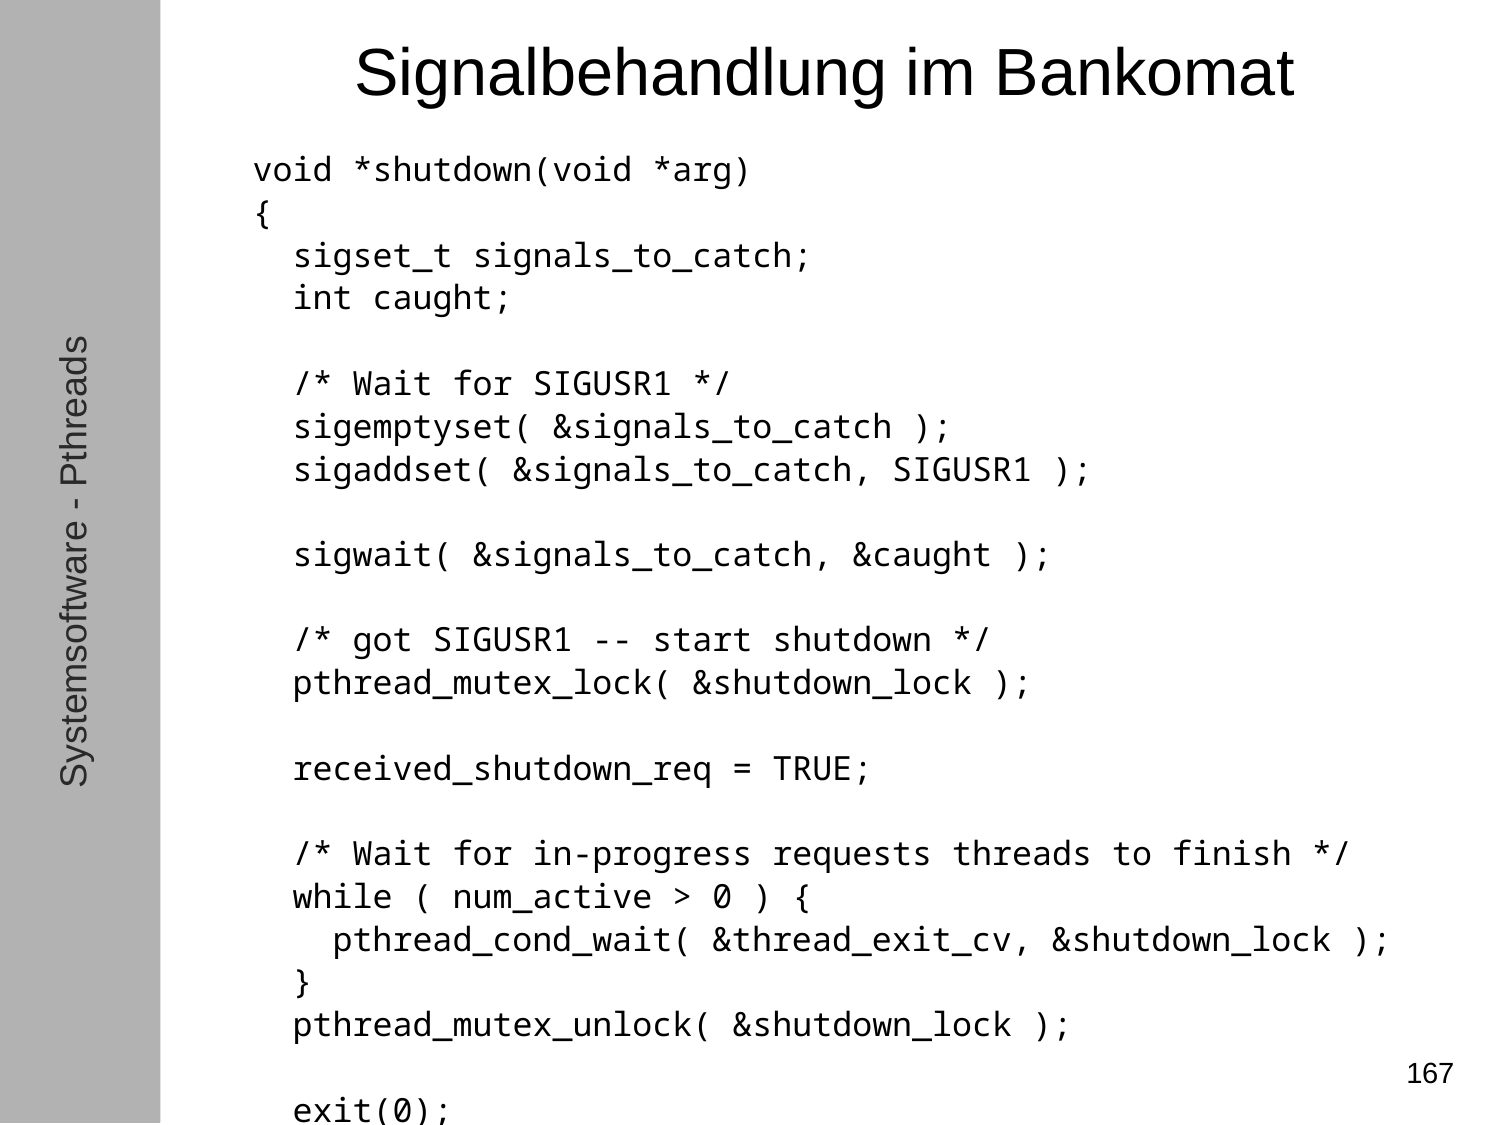

Signalbehandlung im Bankomat
void *shutdown(void *arg)
{
 sigset_t signals_to_catch;
 int caught;
 /* Wait for SIGUSR1 */
 sigemptyset( &signals_to_catch );
 sigaddset( &signals_to_catch, SIGUSR1 );
 sigwait( &signals_to_catch, &caught );
 /* got SIGUSR1 -- start shutdown */
 pthread_mutex_lock( &shutdown_lock );
 received_shutdown_req = TRUE;
 /* Wait for in-progress requests threads to finish */
 while ( num_active > 0 ) {
 pthread_cond_wait( &thread_exit_cv, &shutdown_lock );
 }
 pthread_mutex_unlock( &shutdown_lock );
 exit(0);
 return(NULL);
}
Systemsoftware - Pthreads